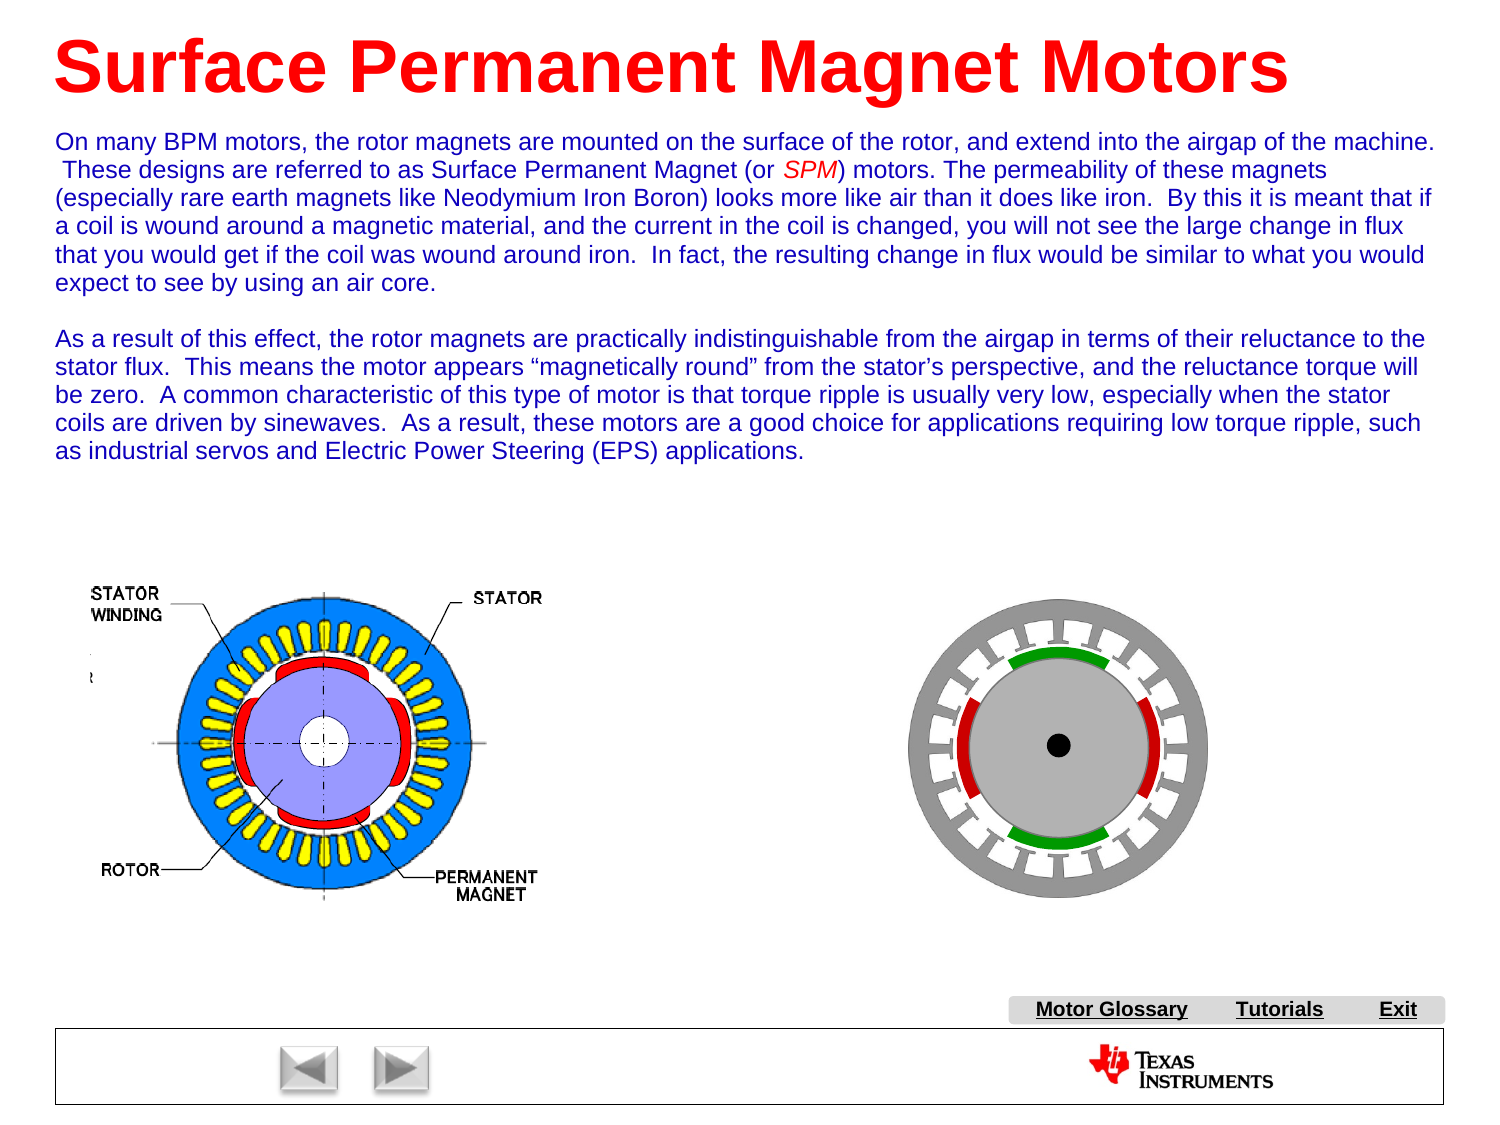

# Surface Permanent Magnet Motors
On many BPM motors, the rotor magnets are mounted on the surface of the rotor, and extend into the airgap of the machine. These designs are referred to as Surface Permanent Magnet (or SPM) motors. The permeability of these magnets (especially rare earth magnets like Neodymium Iron Boron) looks more like air than it does like iron. By this it is meant that if a coil is wound around a magnetic material, and the current in the coil is changed, you will not see the large change in flux that you would get if the coil was wound around iron. In fact, the resulting change in flux would be similar to what you would expect to see by using an air core.
As a result of this effect, the rotor magnets are practically indistinguishable from the airgap in terms of their reluctance to the stator flux. This means the motor appears “magnetically round” from the stator’s perspective, and the reluctance torque will be zero. A common characteristic of this type of motor is that torque ripple is usually very low, especially when the stator coils are driven by sinewaves. As a result, these motors are a good choice for applications requiring low torque ripple, such as industrial servos and Electric Power Steering (EPS) applications.